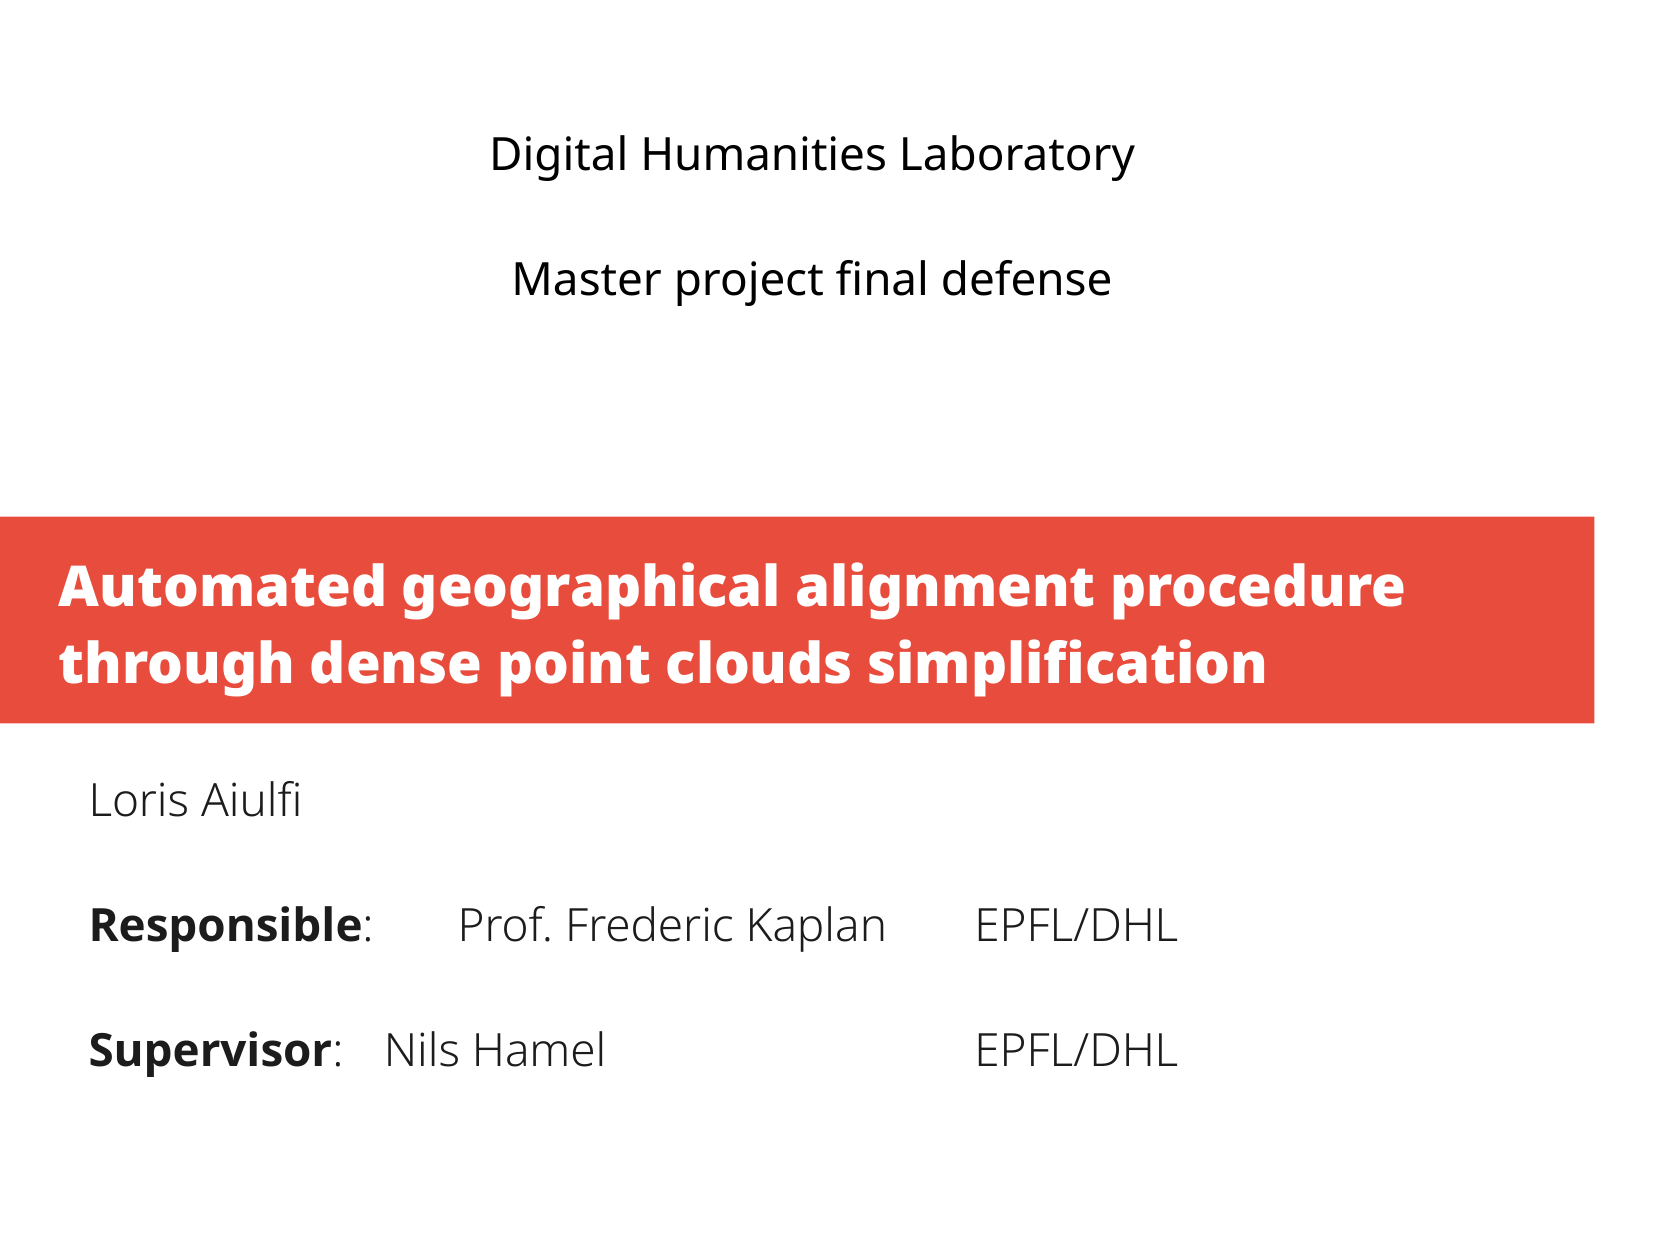

Digital Humanities Laboratory
Master project final defense
# Automated geographical alignment procedure through dense point clouds simplification
Loris Aiulfi
Responsible: 	Prof. Frederic Kaplan		EPFL/DHL
Supervisor: 	Nils Hamel					EPFL/DHL